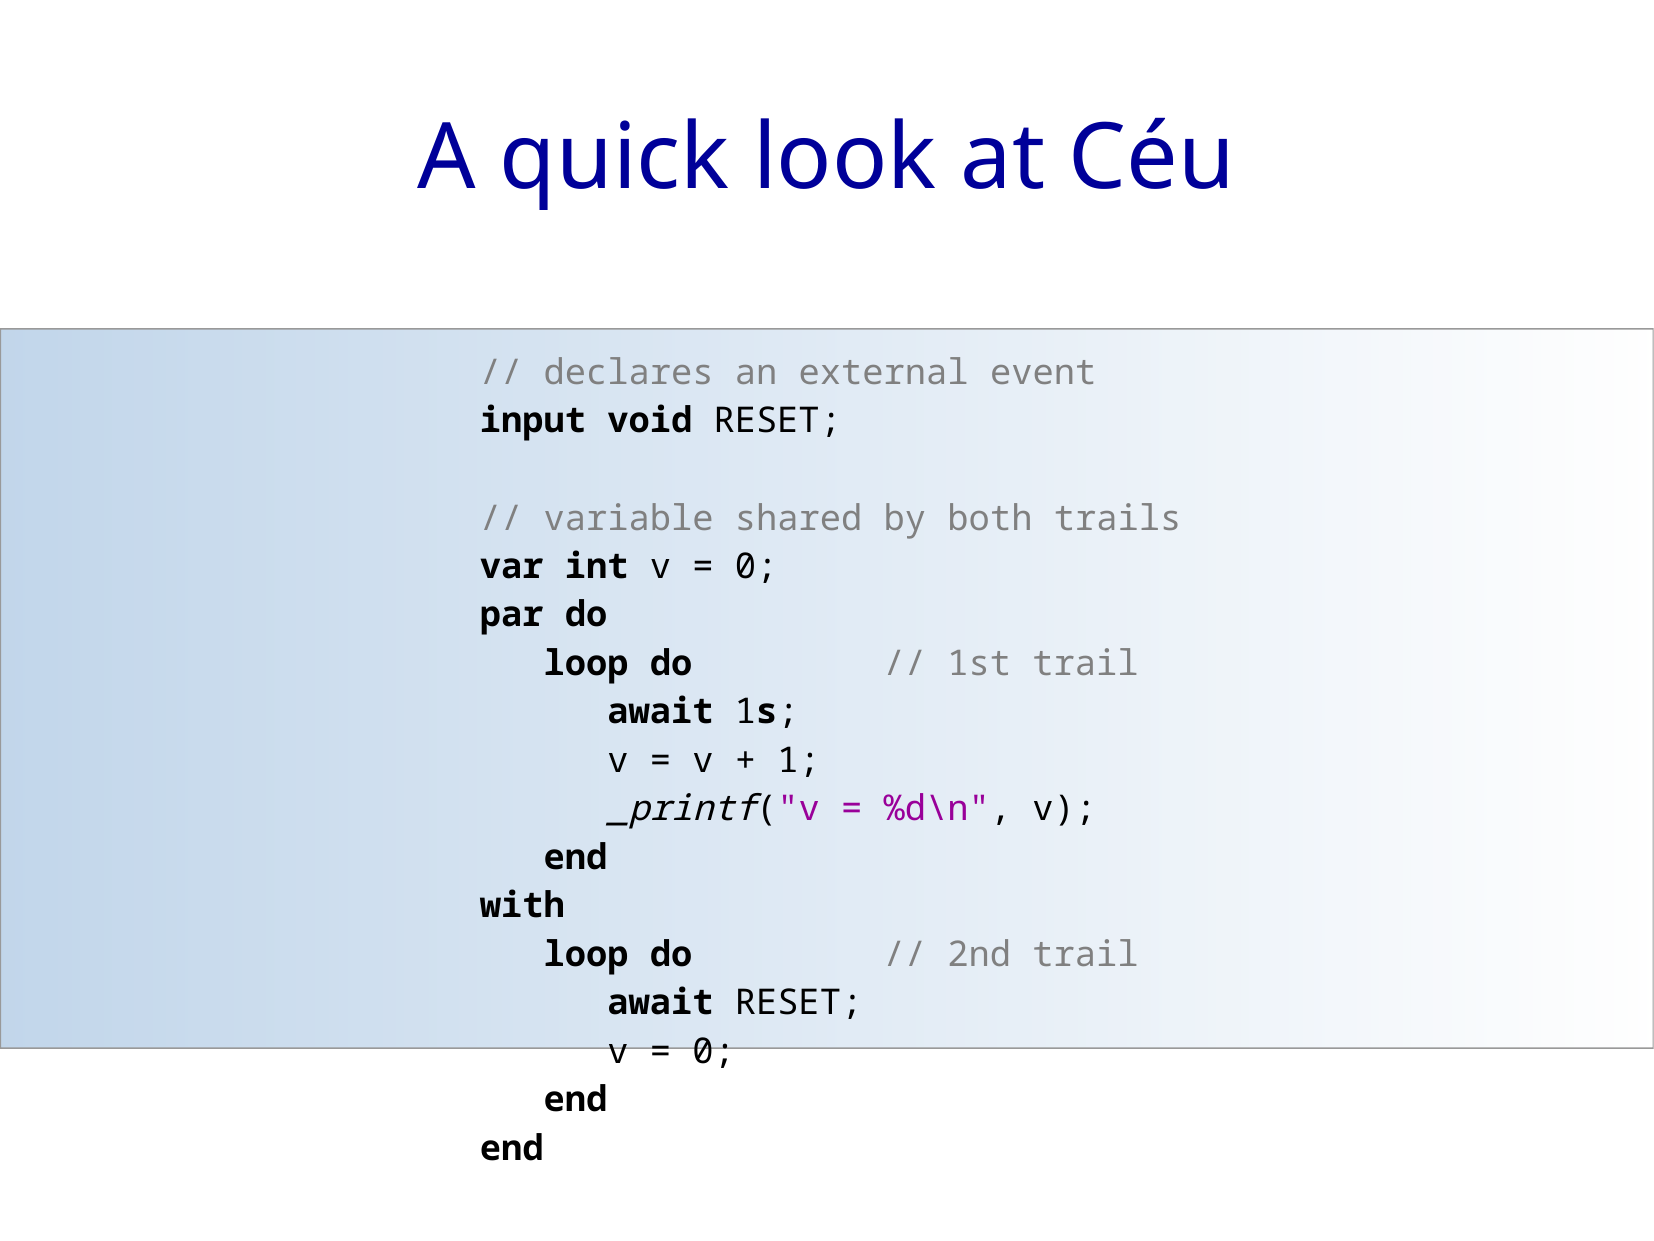

# A quick look at Céu
// declares an external event
input void RESET;
// variable shared by both trails
var int v = 0;
par do
 loop do // 1st trail
 await 1s;
 v = v + 1;
 _printf("v = %d\n", v);
 end
with
 loop do // 2nd trail
 await RESET;
 v = 0;
 end
end